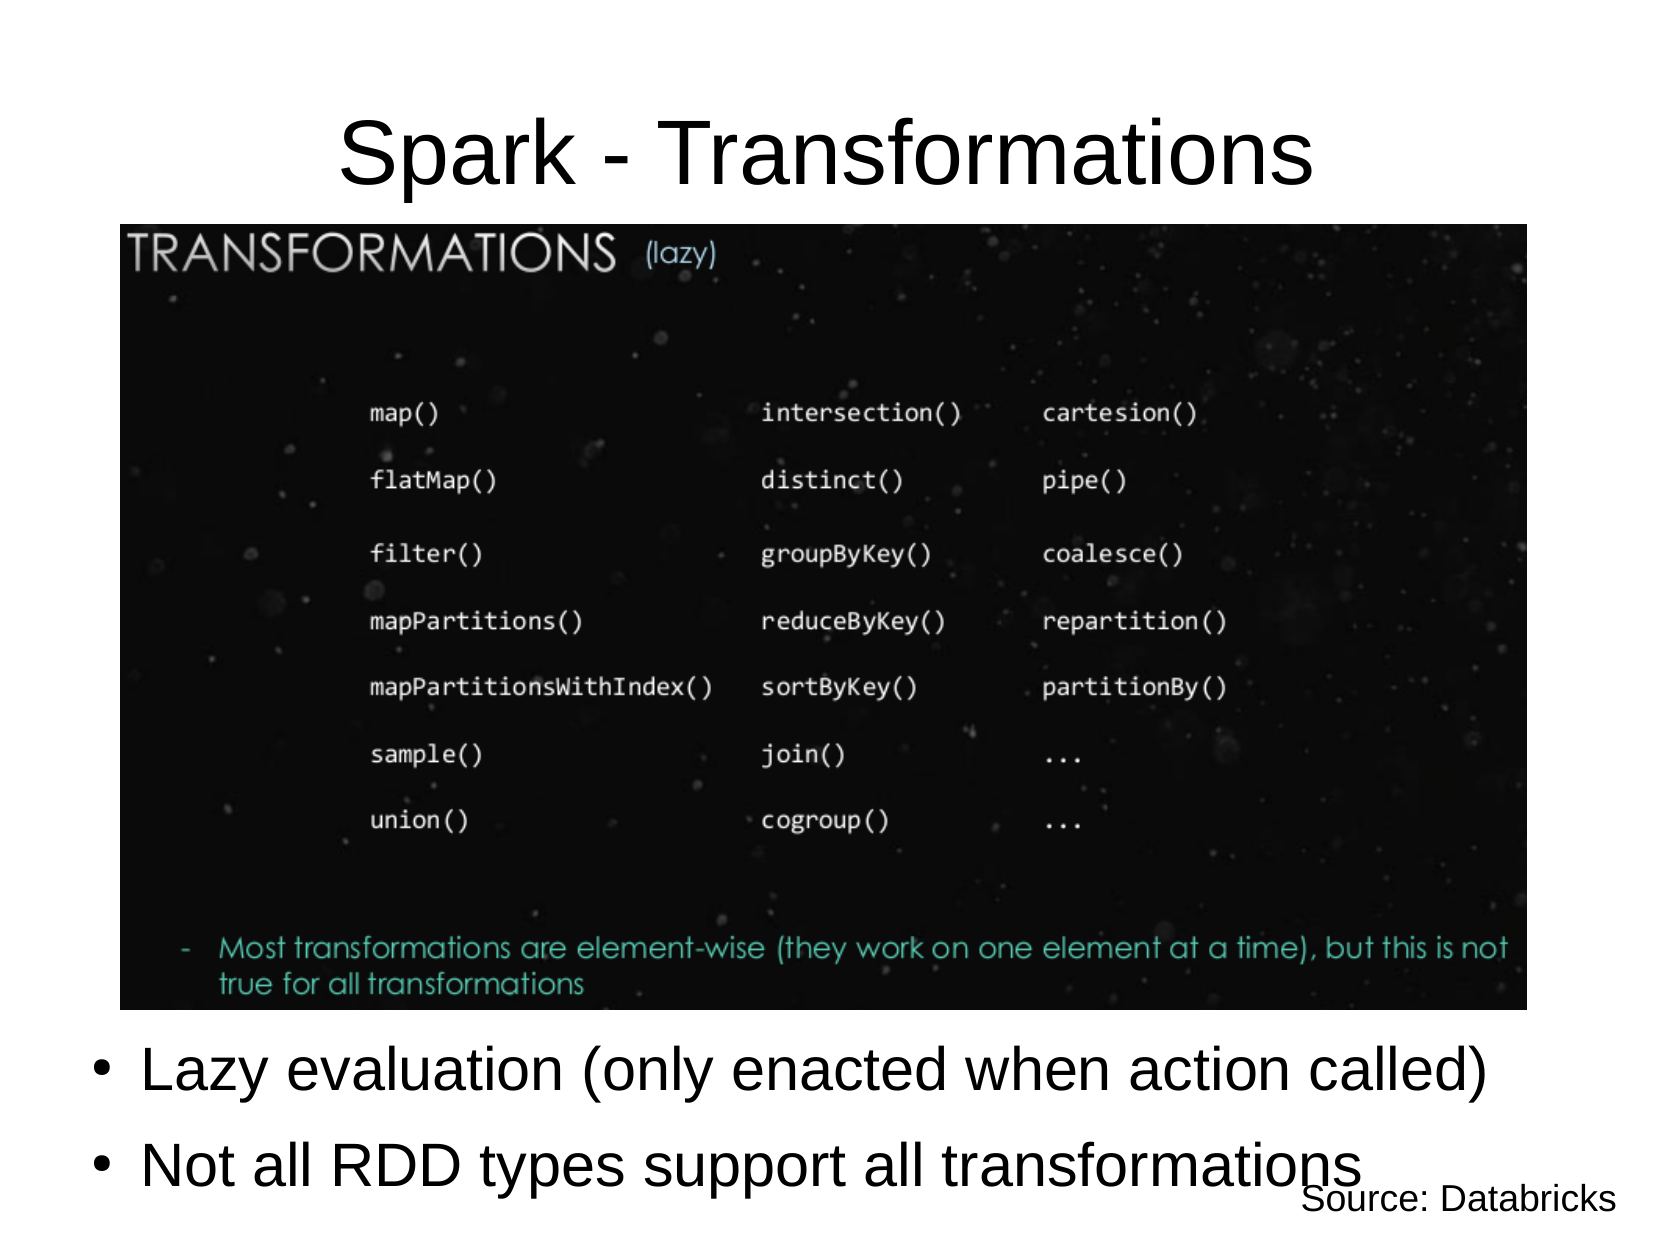

# Spark - Transformations
Lazy evaluation (only enacted when action called)
Not all RDD types support all transformations
Source: Databricks